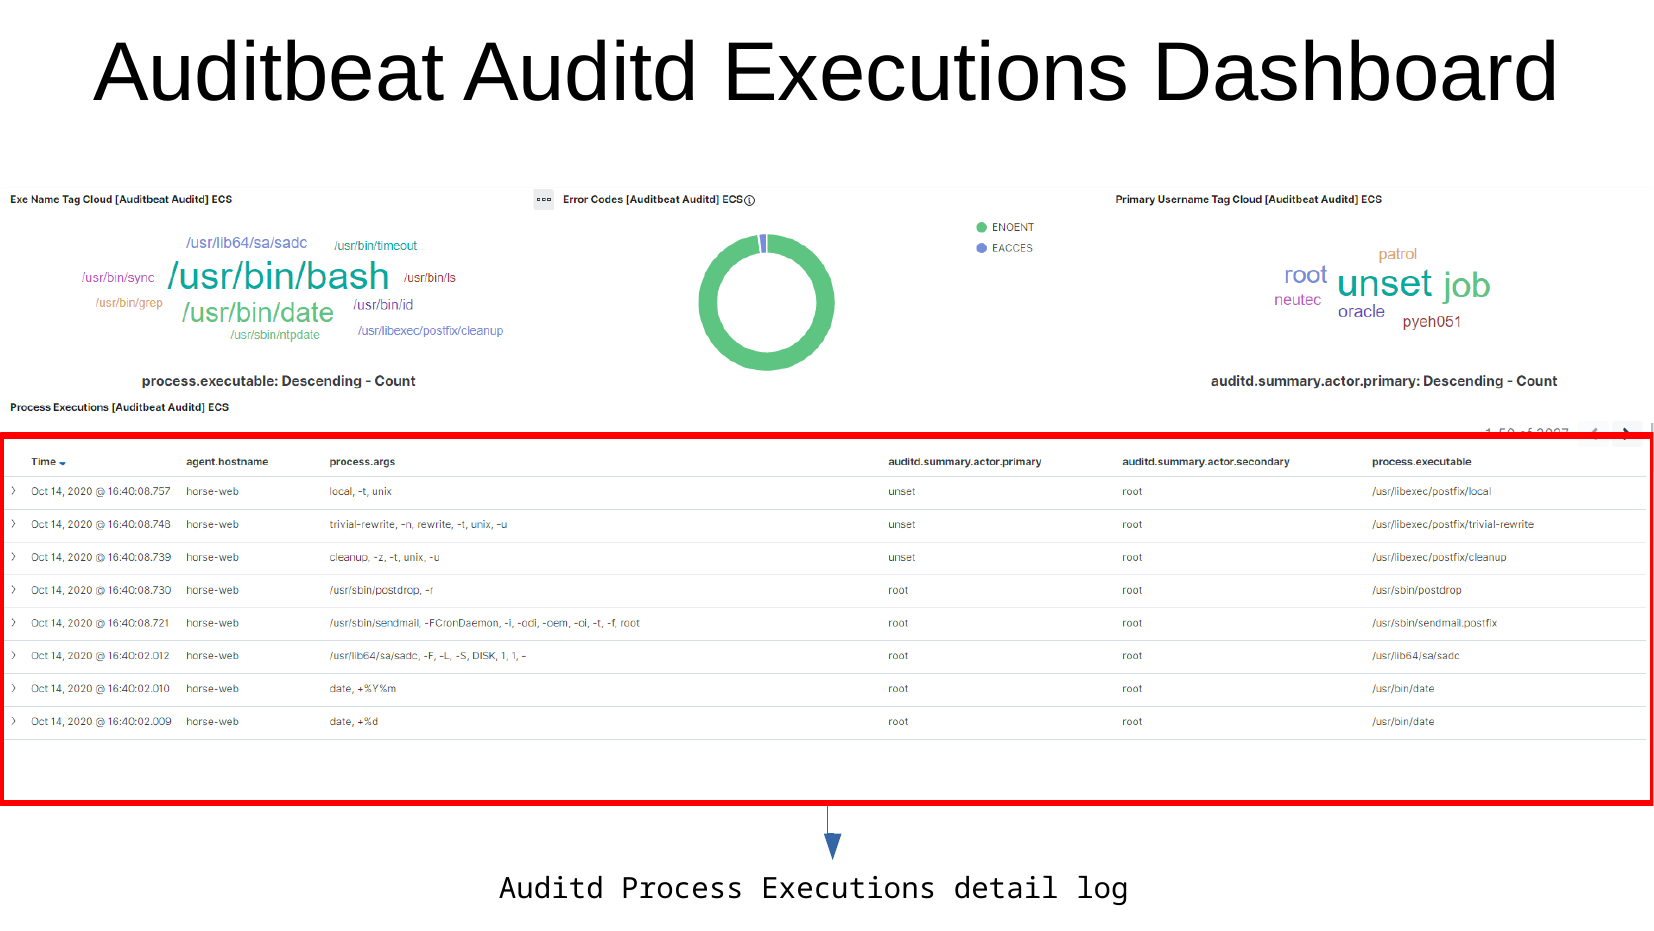

Auditbeat Auditd Executions Dashboard
Auditd Process Executions detail log